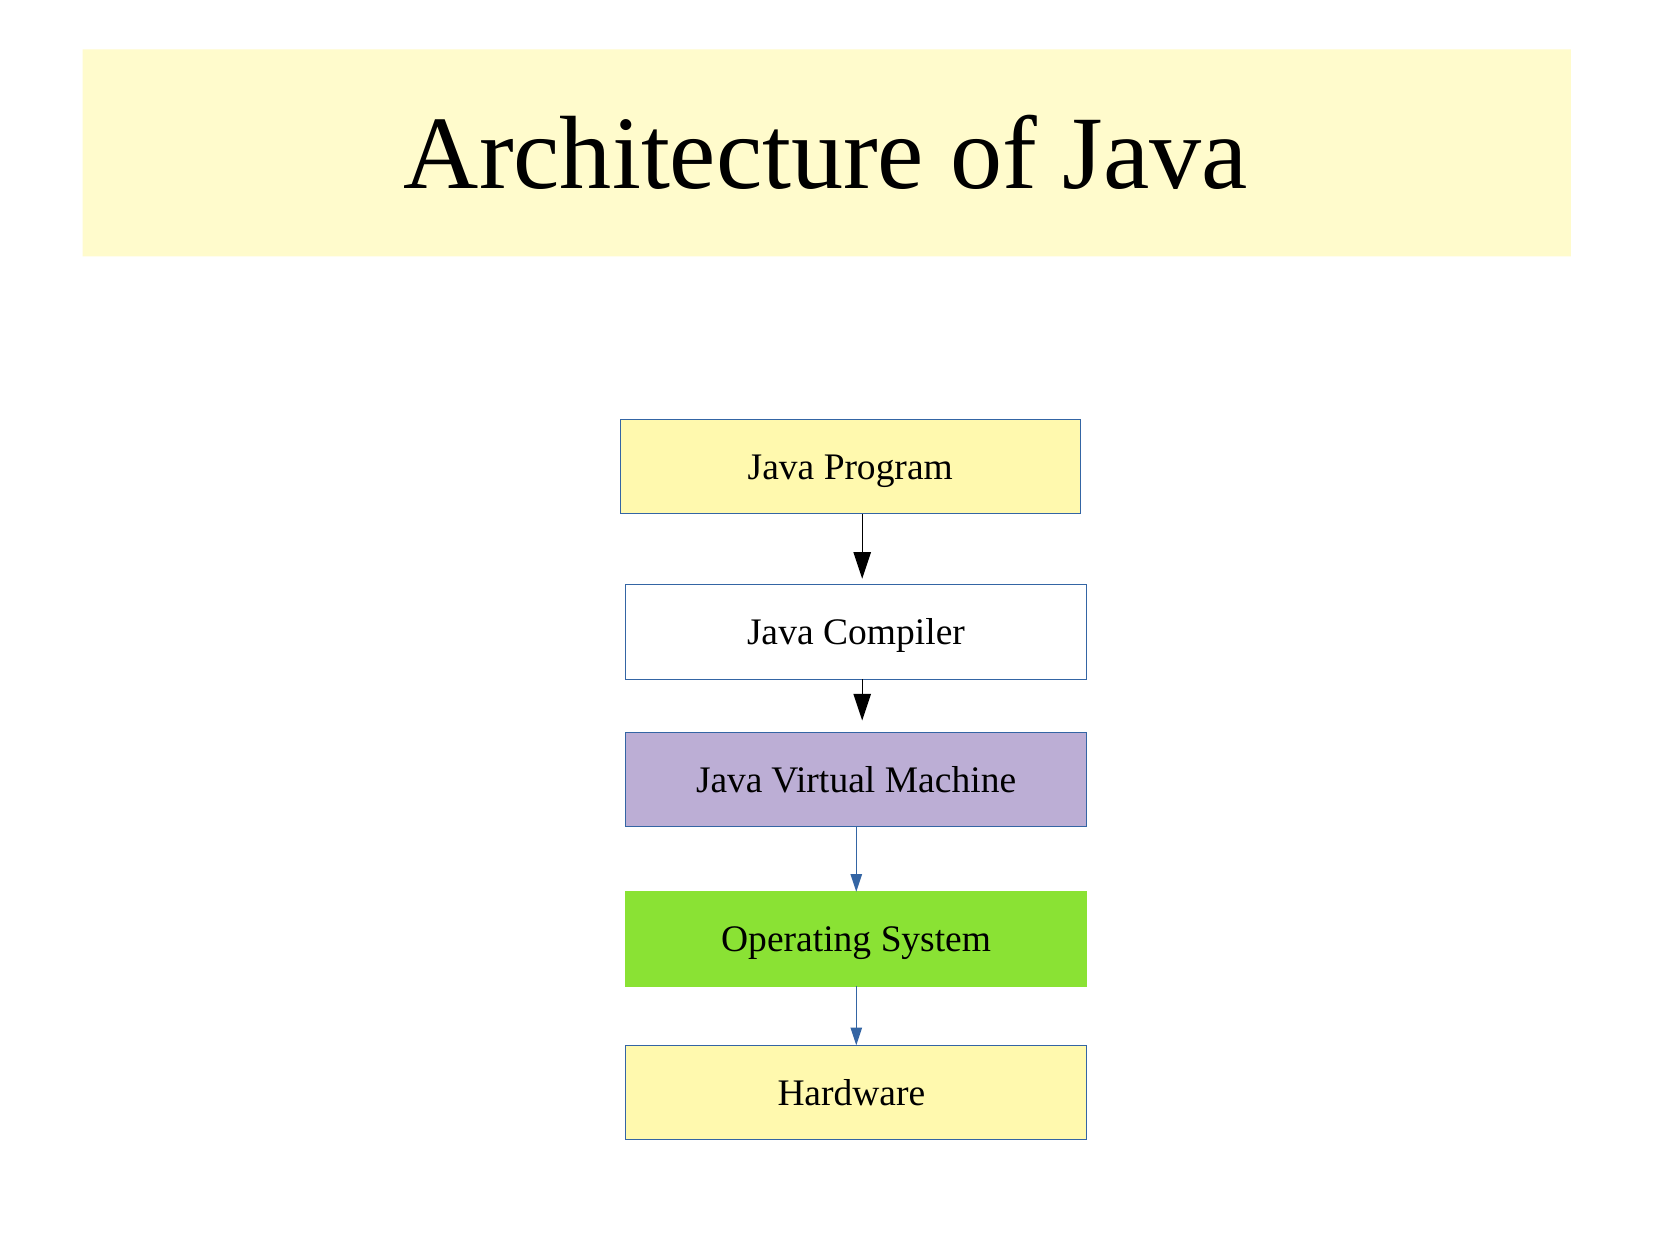

# Architecture of Java
Java Program
Java Compiler
Java Virtual Machine
Operating System
Hardware